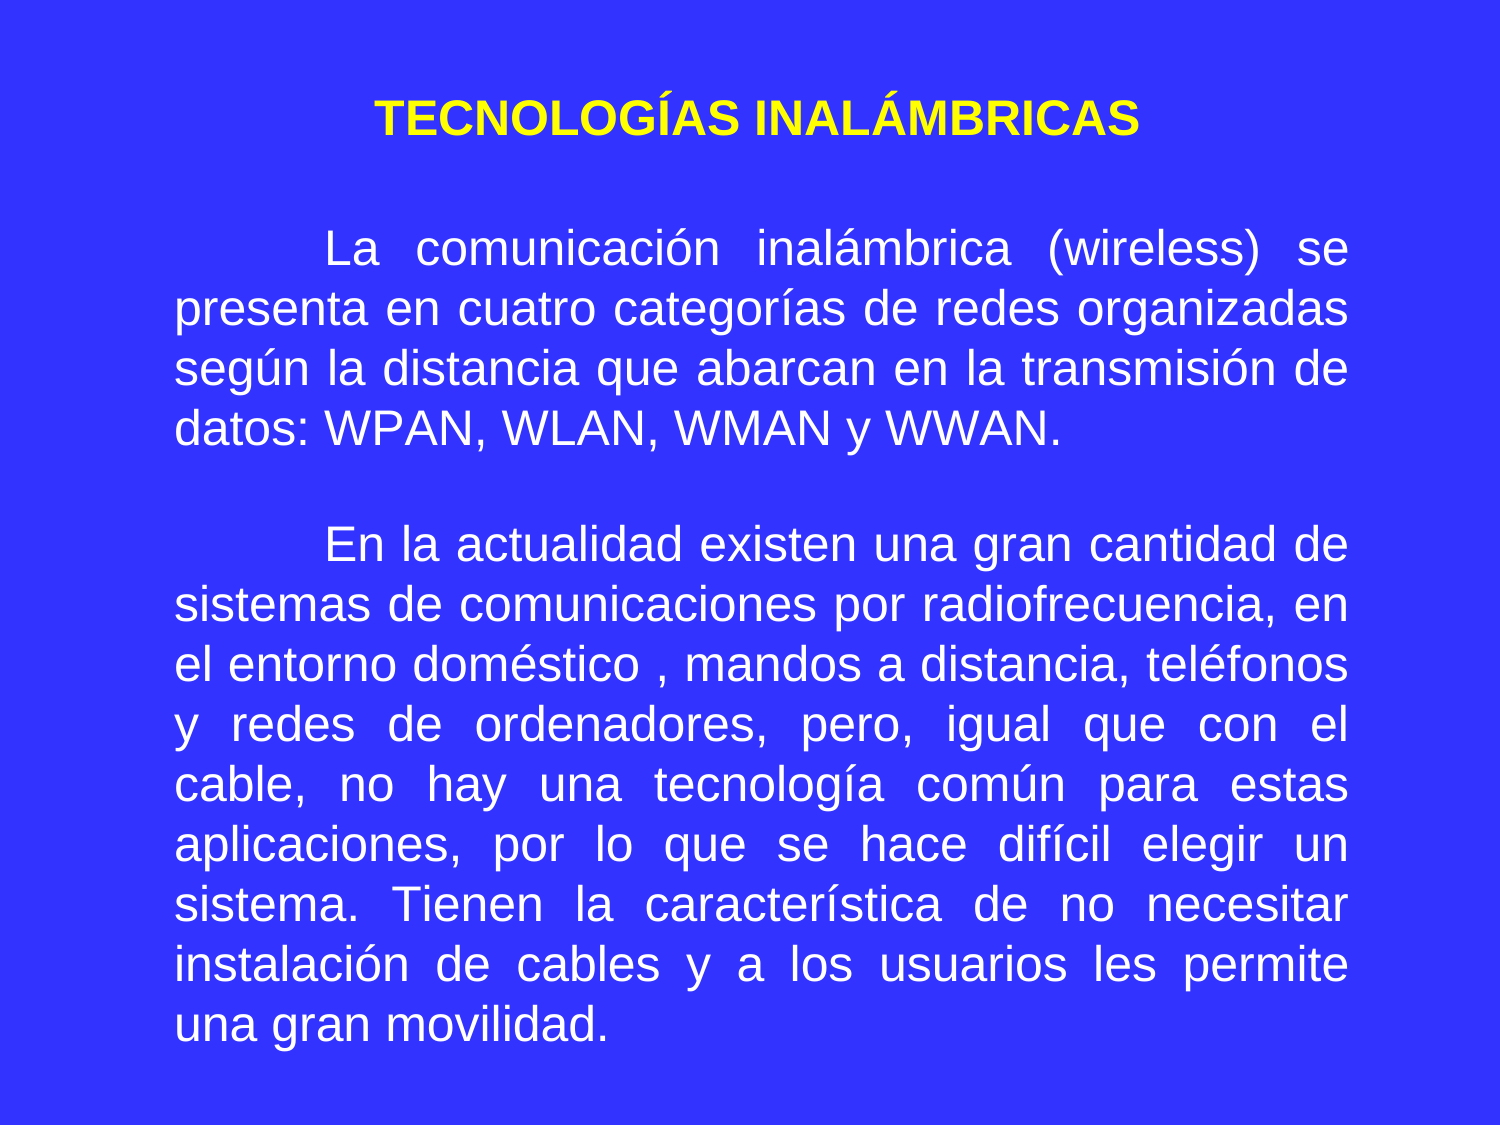

TECNOLOGÍAS INALÁMBRICAS
	La comunicación inalámbrica (wireless) se presenta en cuatro categorías de redes organizadas según la distancia que abarcan en la transmisión de datos: WPAN, WLAN, WMAN y WWAN.
	En la actualidad existen una gran cantidad de sistemas de comunicaciones por radiofrecuencia, en el entorno doméstico , mandos a distancia, teléfonos y redes de ordenadores, pero, igual que con el cable, no hay una tecnología común para estas aplicaciones, por lo que se hace difícil elegir un sistema. Tienen la característica de no necesitar instalación de cables y a los usuarios les permite una gran movilidad.